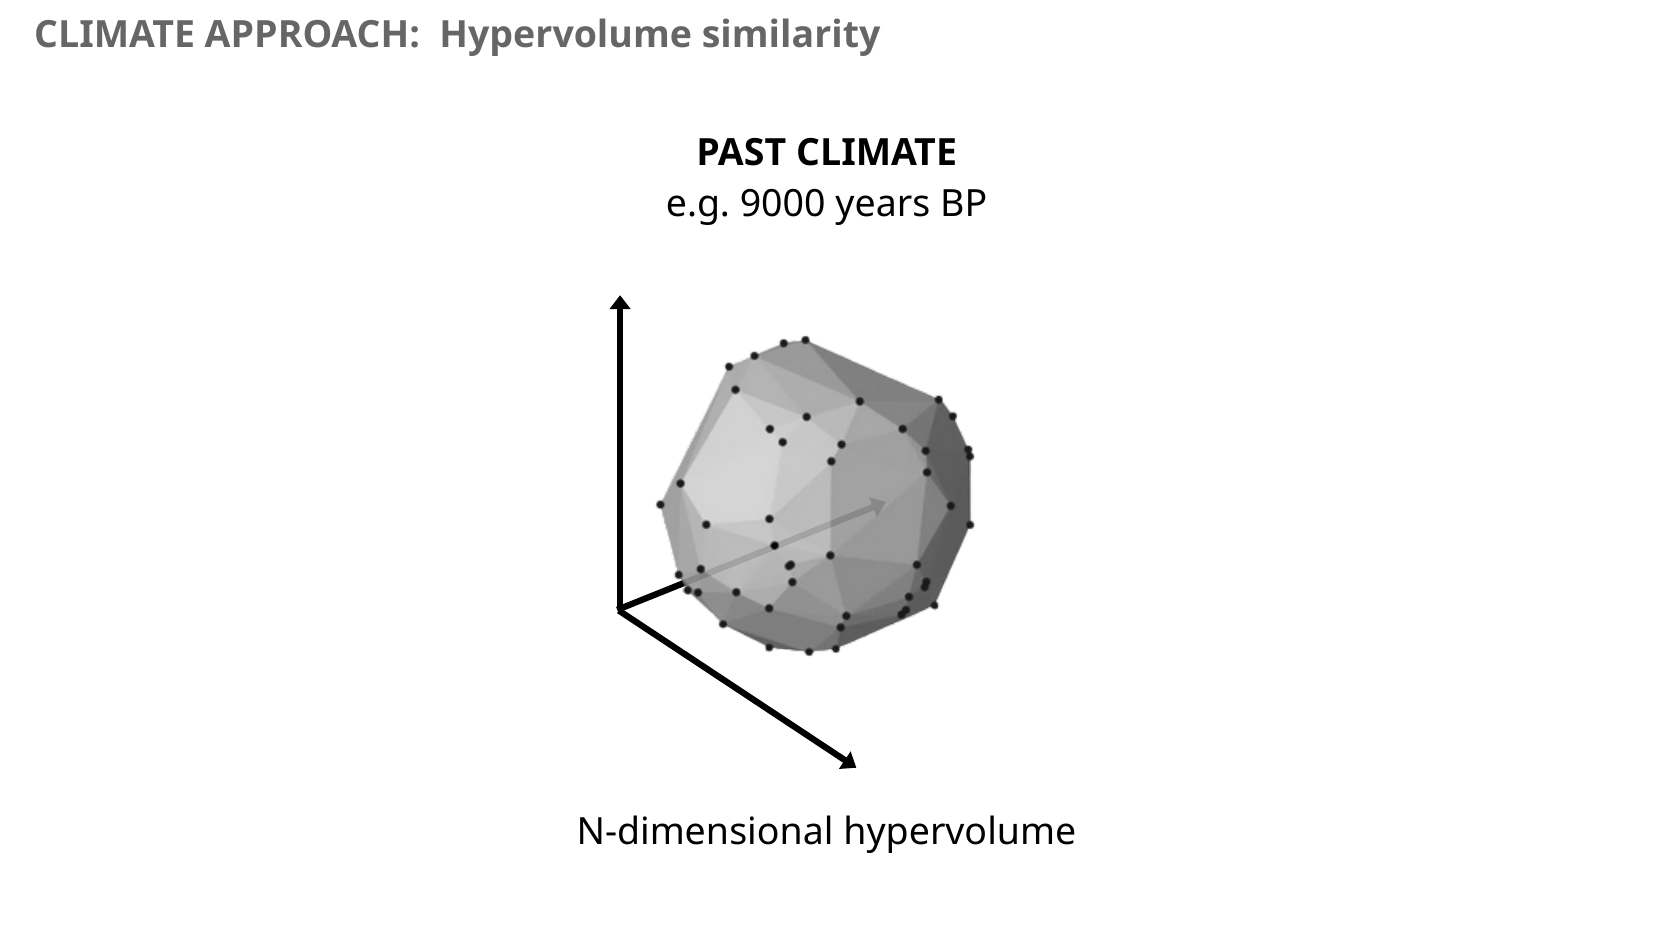

CLIMATE APPROACH: Hypervolume similarity
PAST CLIMATE
e.g. 9000 years BP
N-dimensional hypervolume